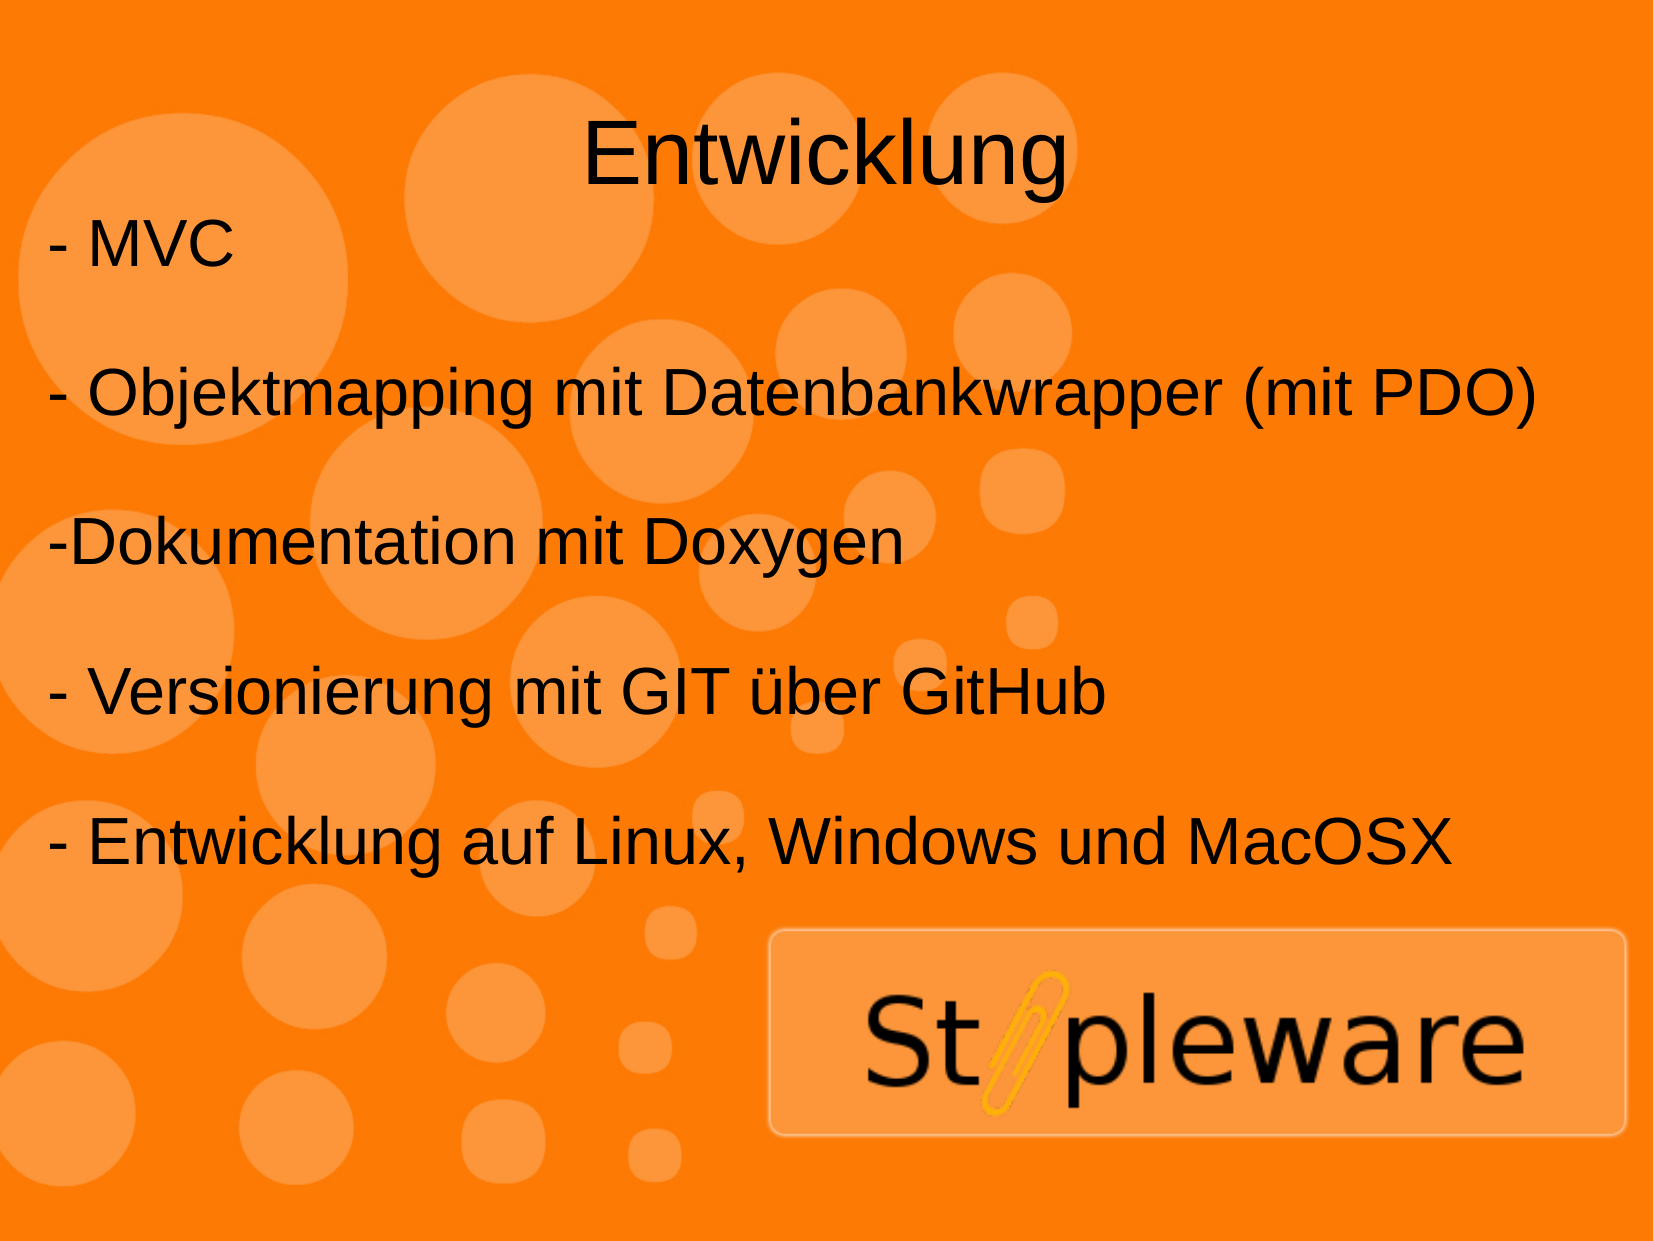

# Entwicklung
- MVC
- Objektmapping mit Datenbankwrapper (mit PDO)
-Dokumentation mit Doxygen
- Versionierung mit GIT über GitHub
- Entwicklung auf Linux, Windows und MacOSX